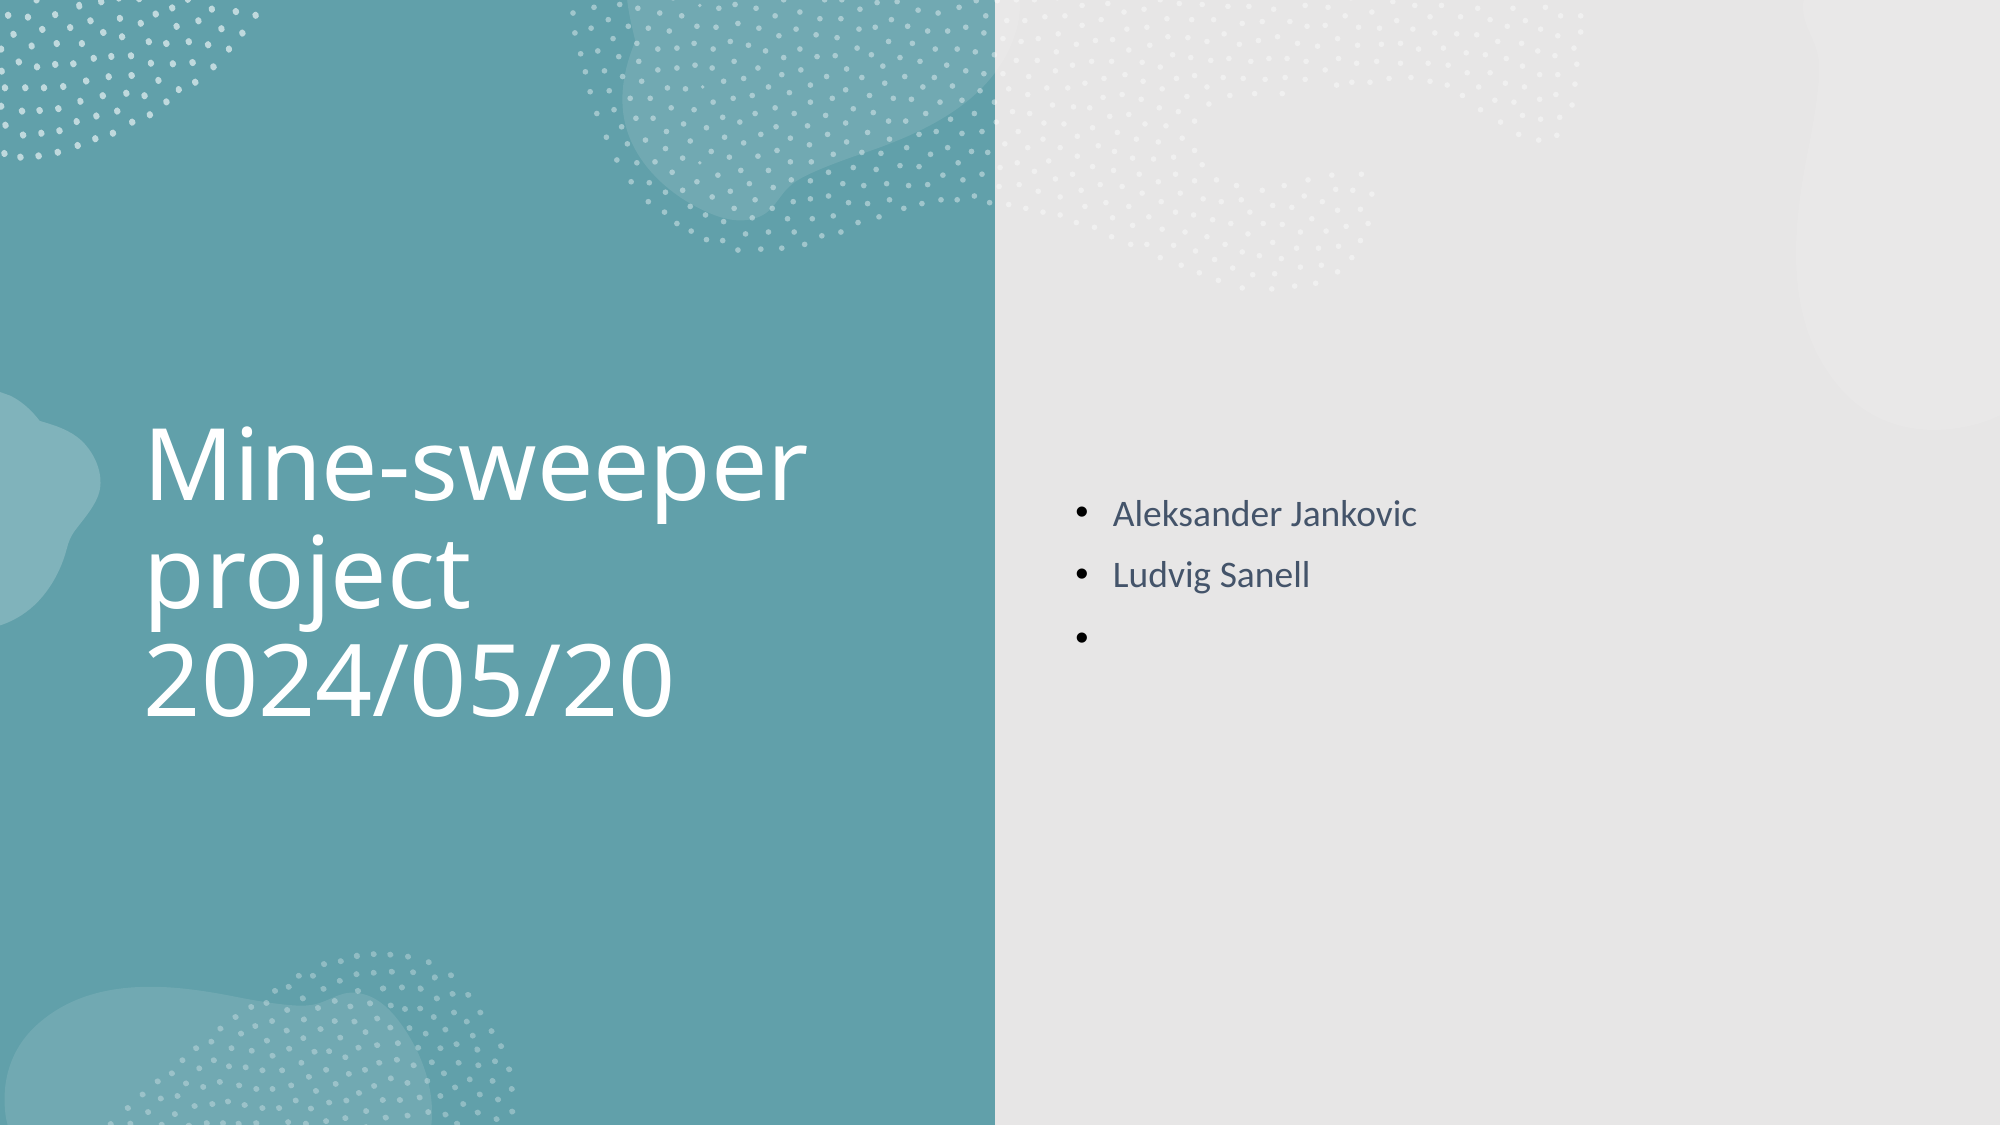

# Mine-sweeper project 2024/05/20
Aleksander Jankovic
Ludvig Sanell